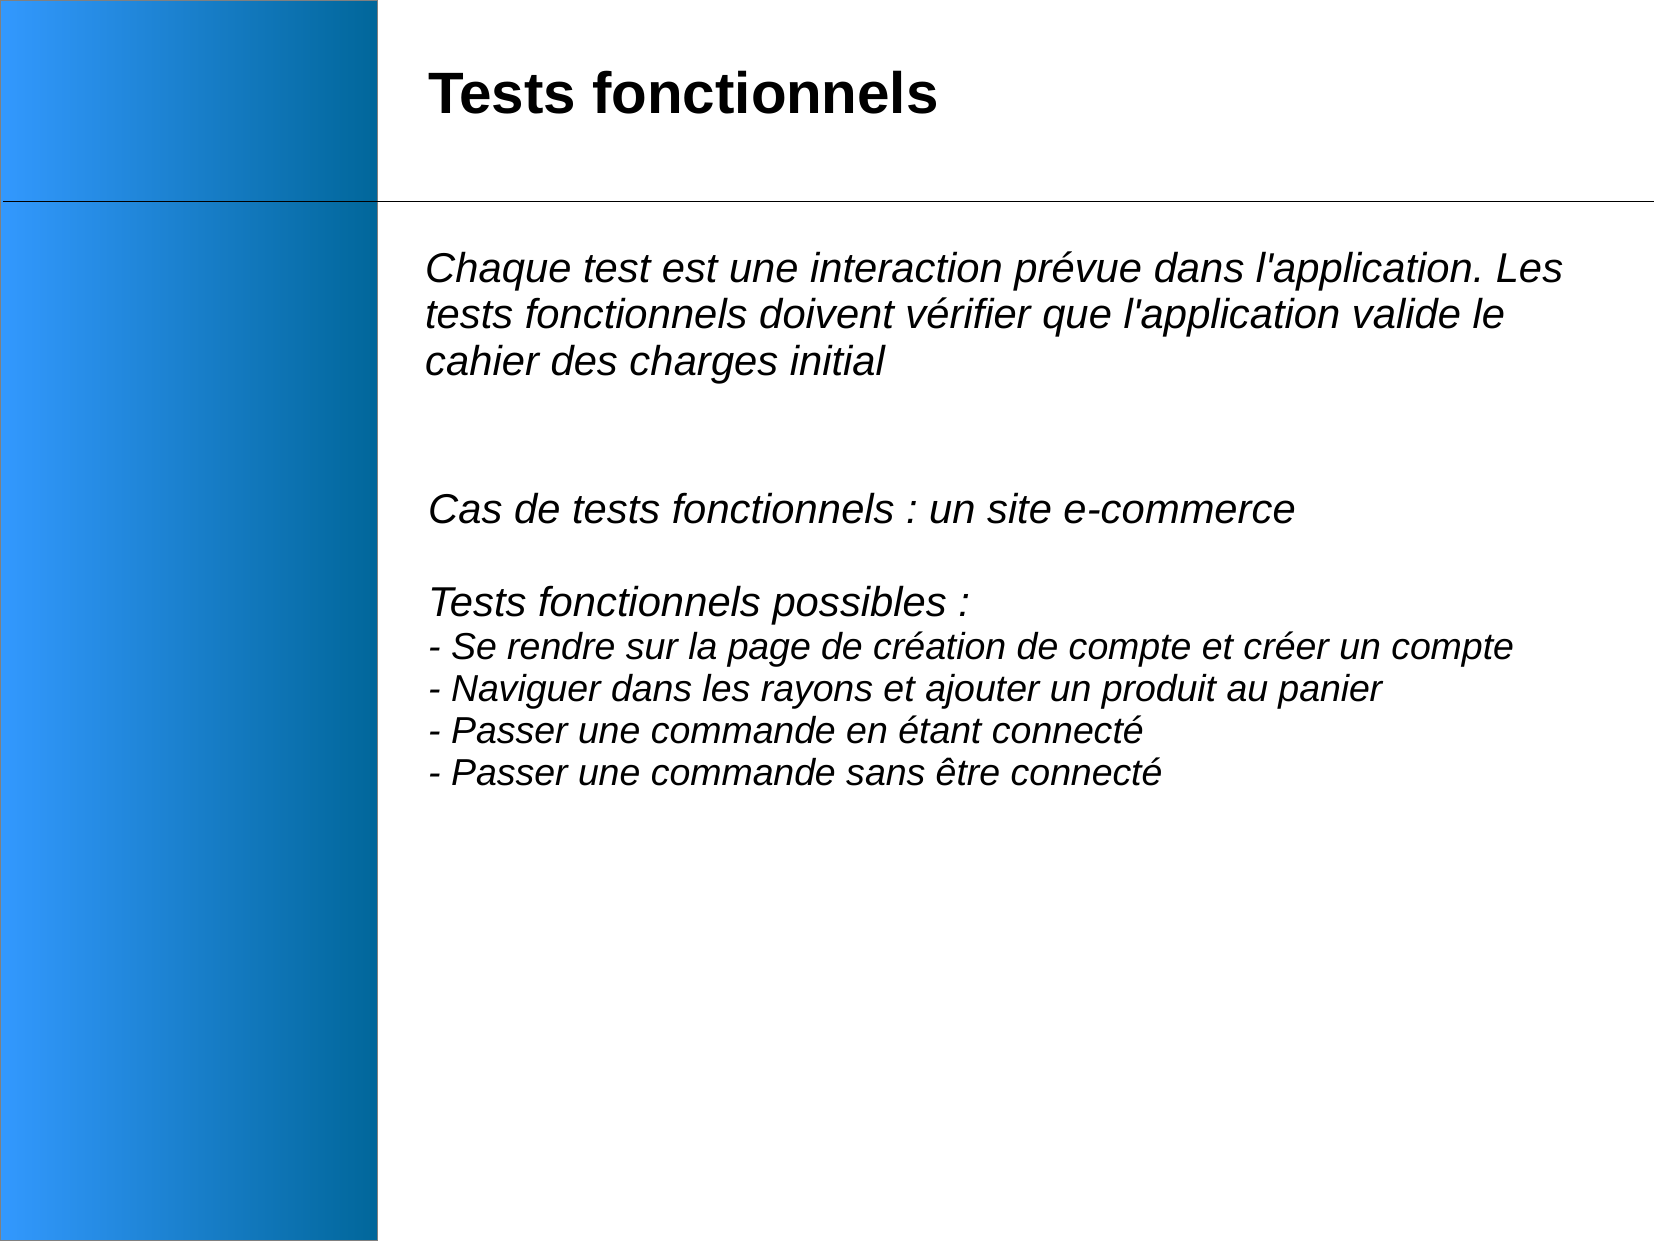

Tests fonctionnels
# Chaque test est une interaction prévue dans l'application. Les tests fonctionnels doivent vérifier que l'application valide le cahier des charges initial
Cas de tests fonctionnels : un site e-commerce
Tests fonctionnels possibles :
- Se rendre sur la page de création de compte et créer un compte
- Naviguer dans les rayons et ajouter un produit au panier
- Passer une commande en étant connecté
- Passer une commande sans être connecté